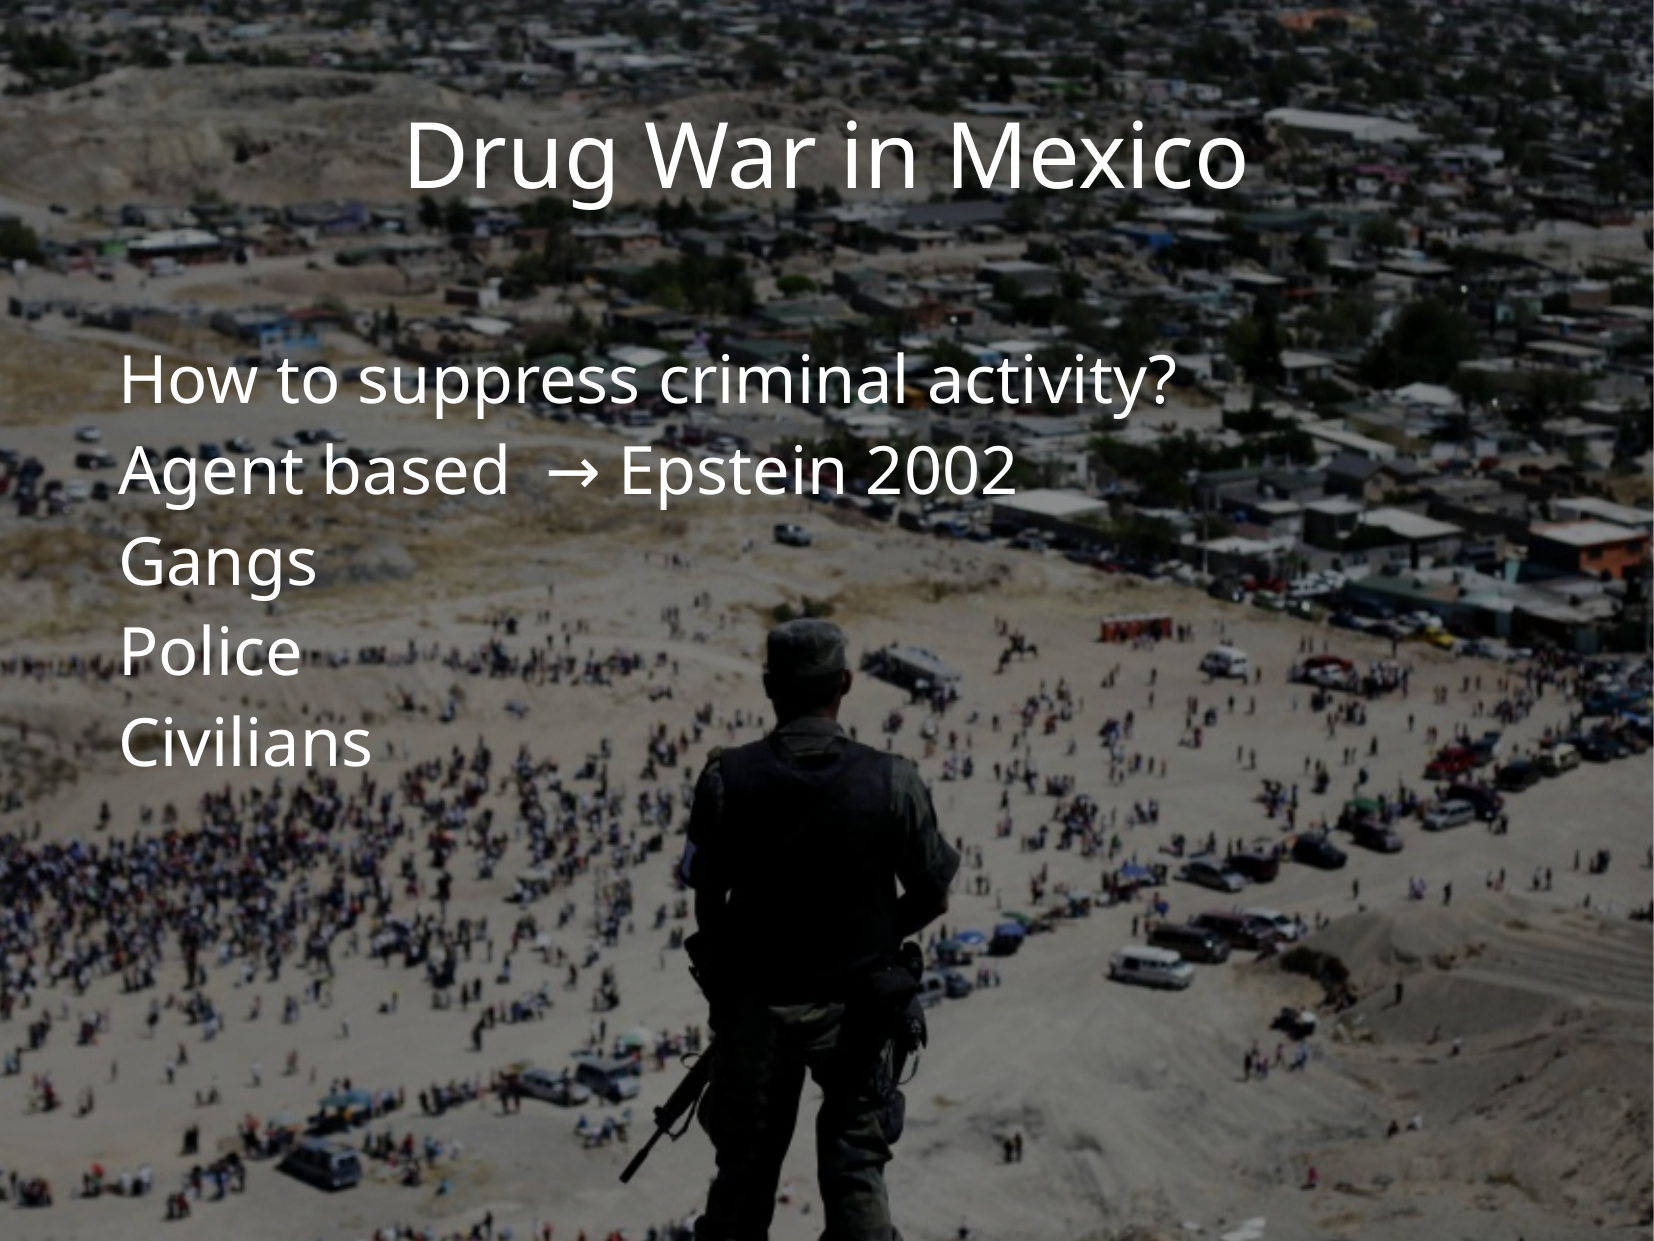

# Drug War in Mexico
How to suppress criminal activity?
Agent based → Epstein 2002
Gangs
Police
Civilians